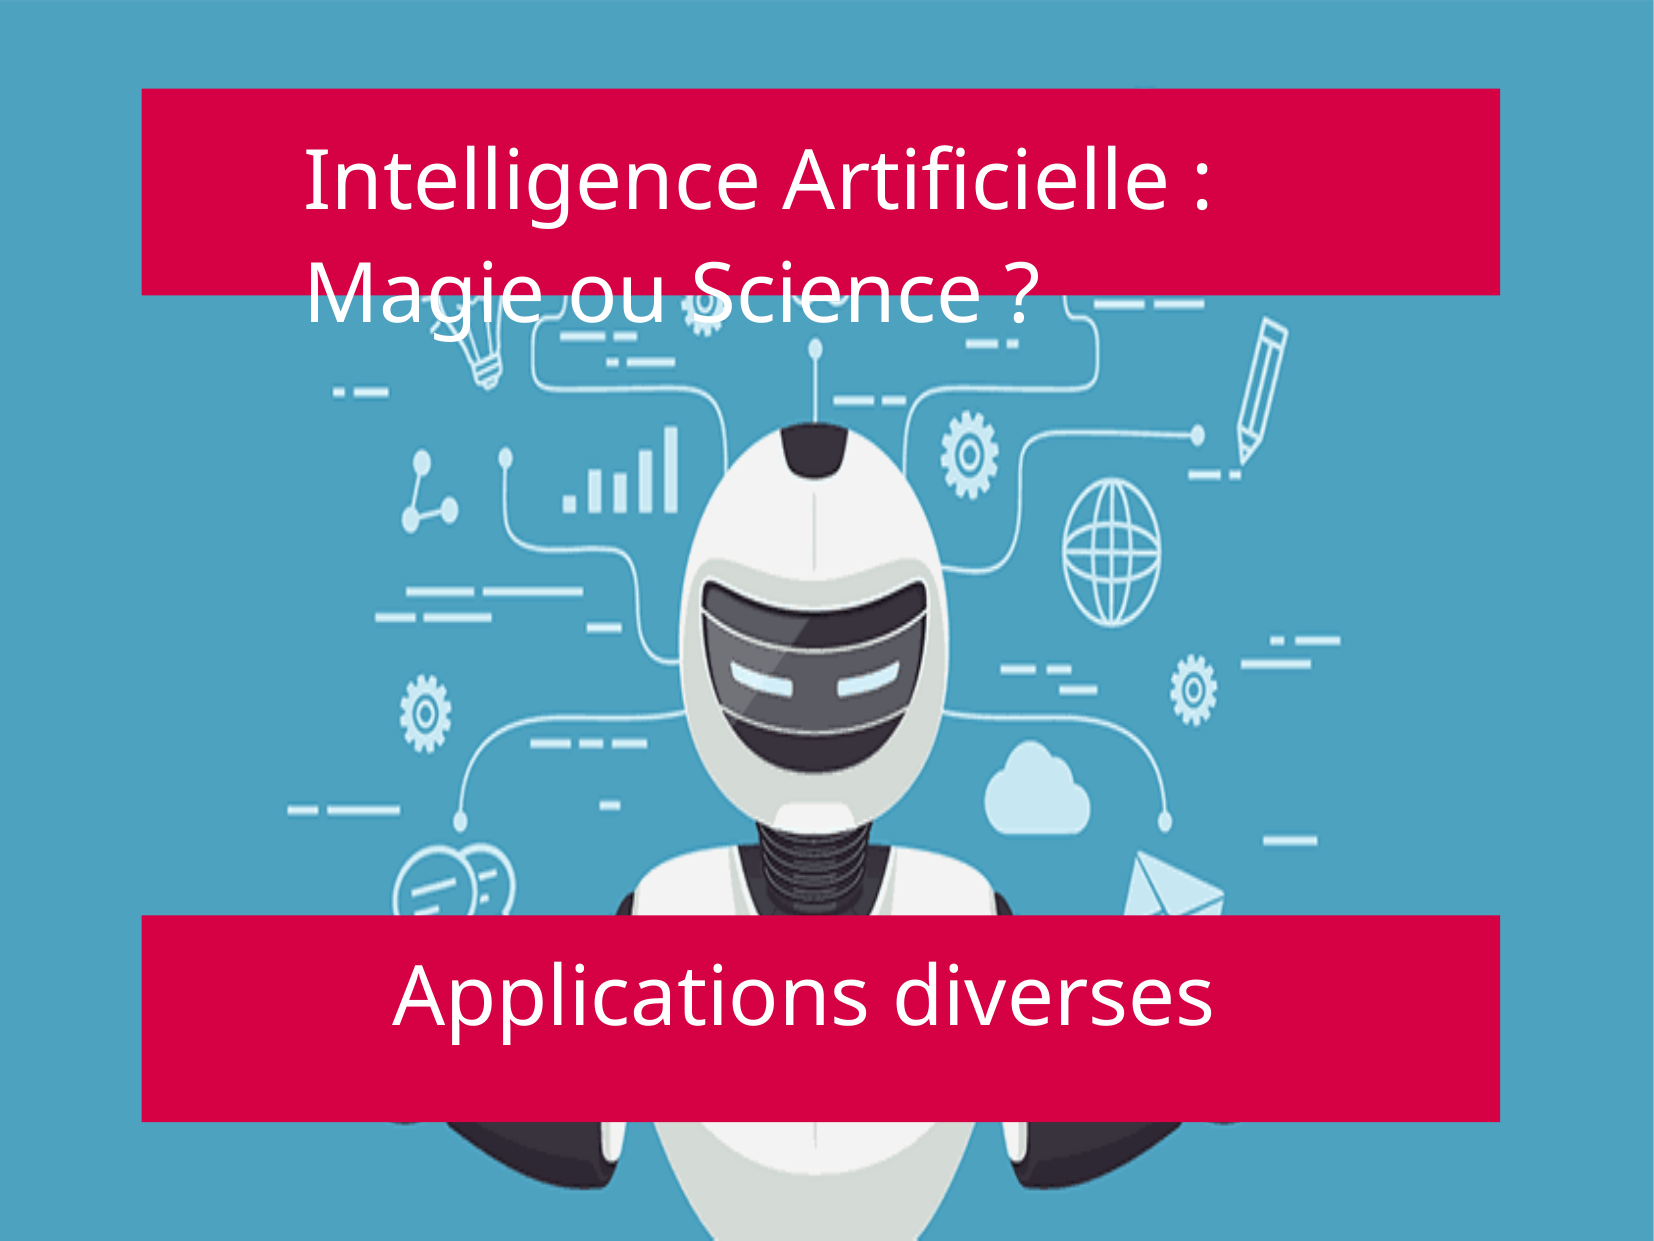

# Intelligence Artificielle : Magie ou Science ?
Applications diverses